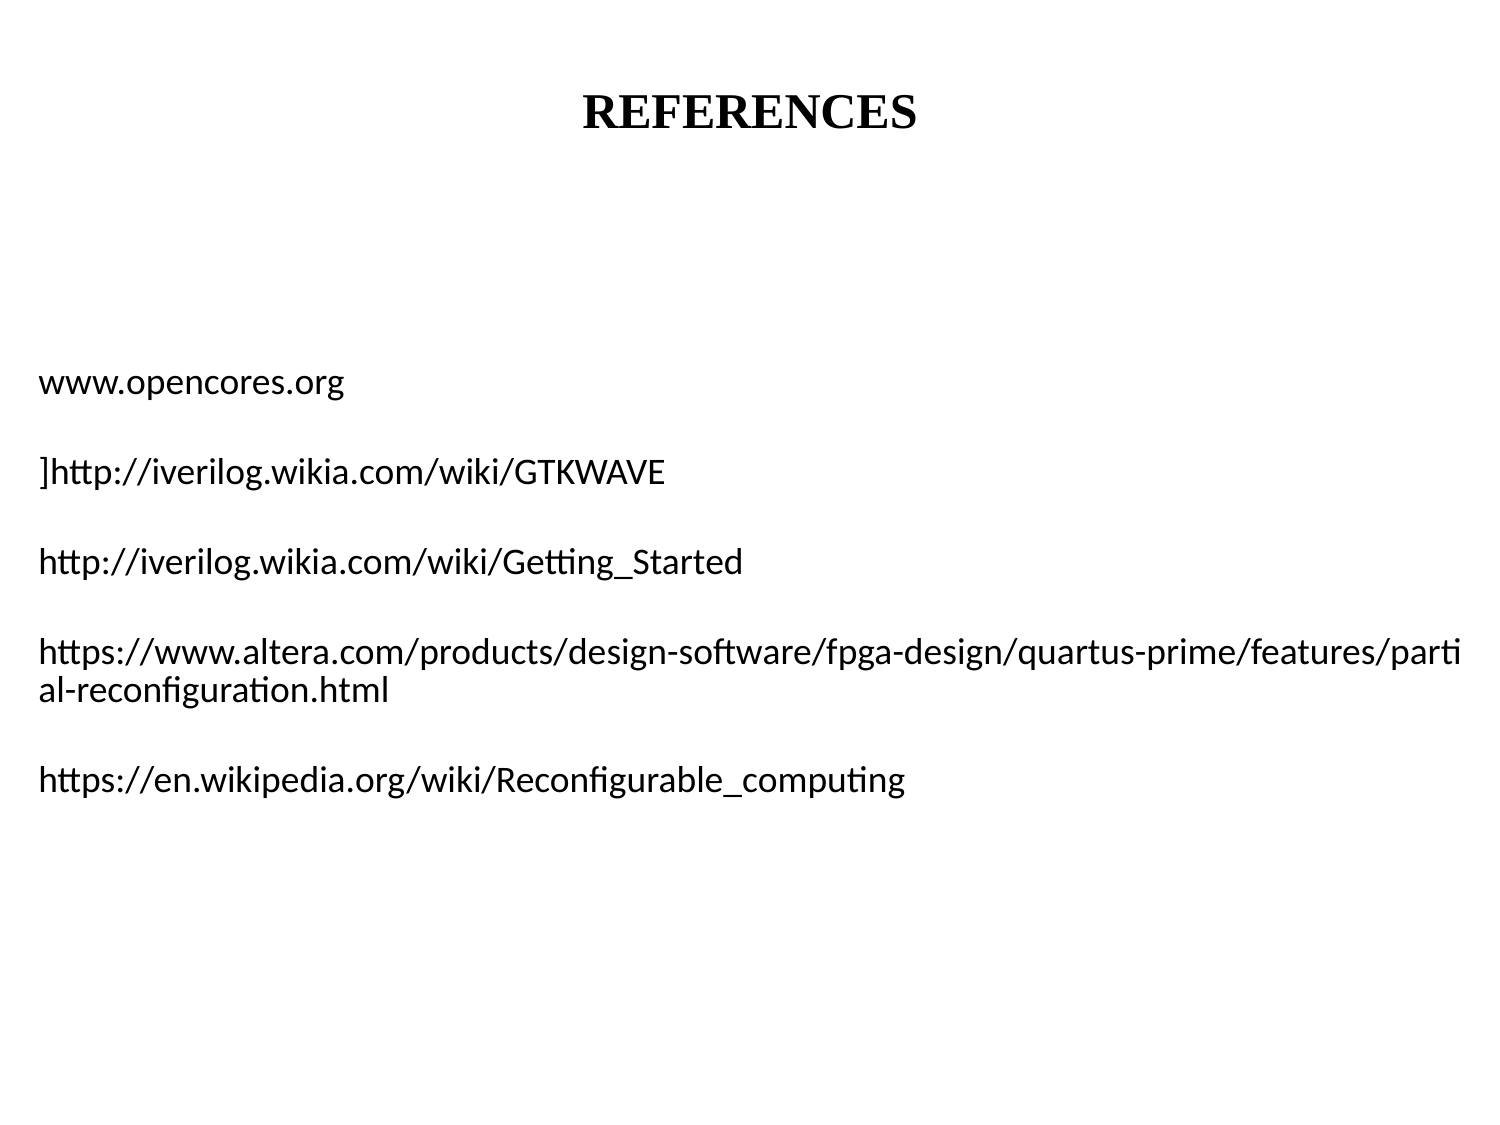

# REFERENCES
www.opencores.org
]http://iverilog.wikia.com/wiki/GTKWAVE
http://iverilog.wikia.com/wiki/Getting_Started
https://www.altera.com/products/design-software/fpga-design/quartus-prime/features/partial-reconfiguration.html
https://en.wikipedia.org/wiki/Reconfigurable_computing